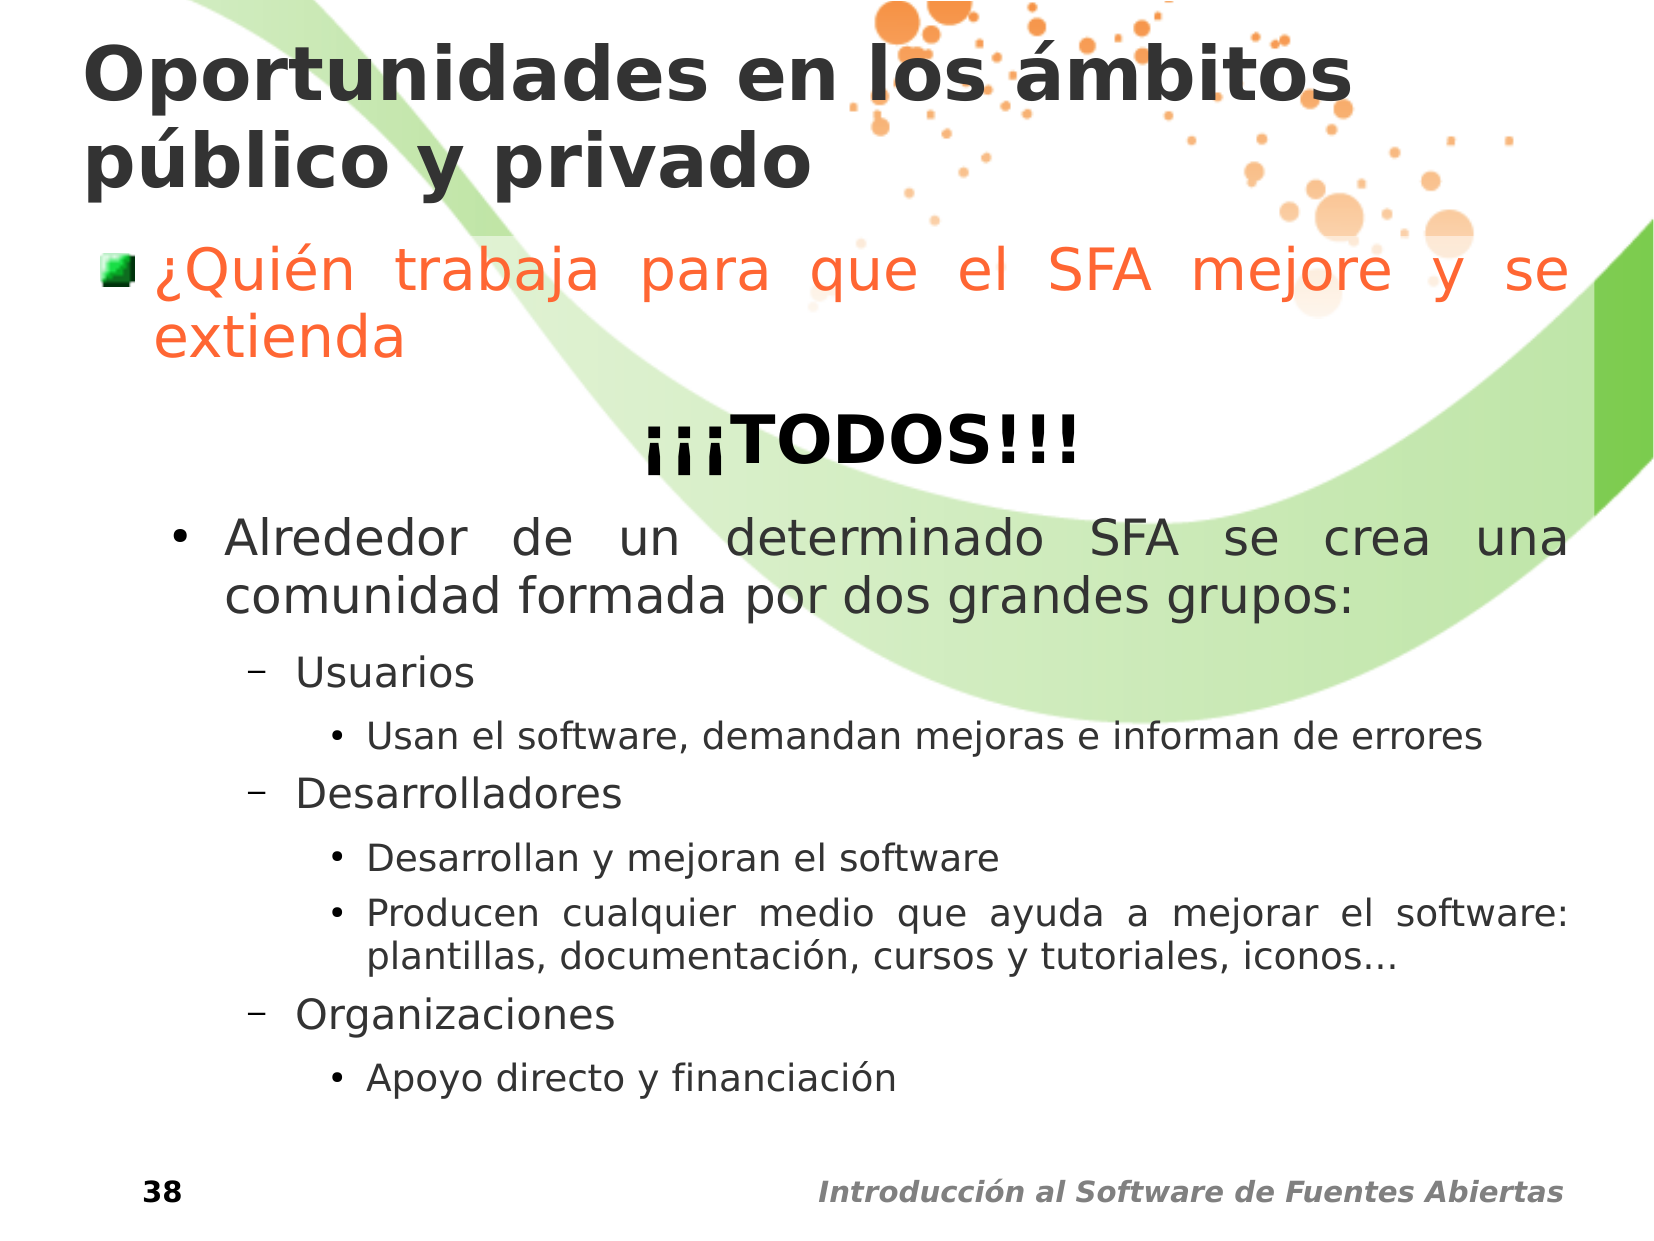

# Oportunidades en los ámbitos público y privado
¿Quién trabaja para que el SFA mejore y se extienda
¡¡¡TODOS!!!
Alrededor de un determinado SFA se crea una comunidad formada por dos grandes grupos:
Usuarios
Usan el software, demandan mejoras e informan de errores
Desarrolladores
Desarrollan y mejoran el software
Producen cualquier medio que ayuda a mejorar el software: plantillas, documentación, cursos y tutoriales, iconos...
Organizaciones
Apoyo directo y financiación